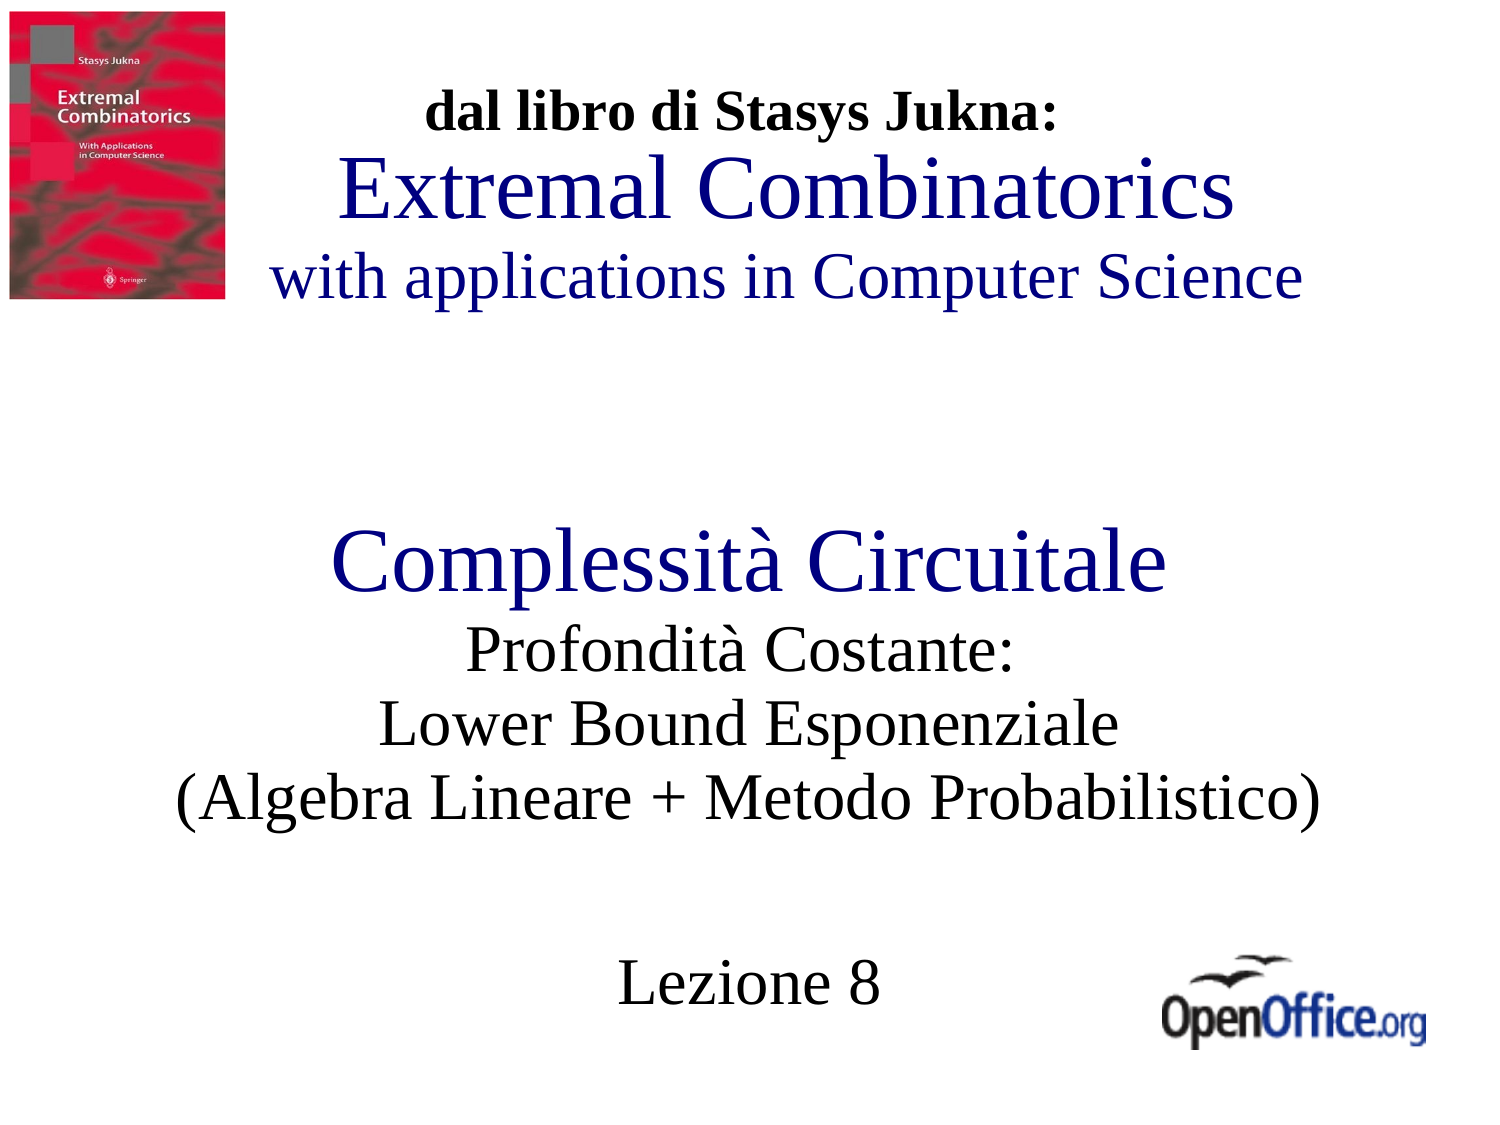

dal libro di Stasys Jukna:
Extremal Combinatorics
with applications in Computer Science
# Complessità Circuitale Profondità Costante: Lower Bound Esponenziale (Algebra Lineare + Metodo Probabilistico)
Lezione 8